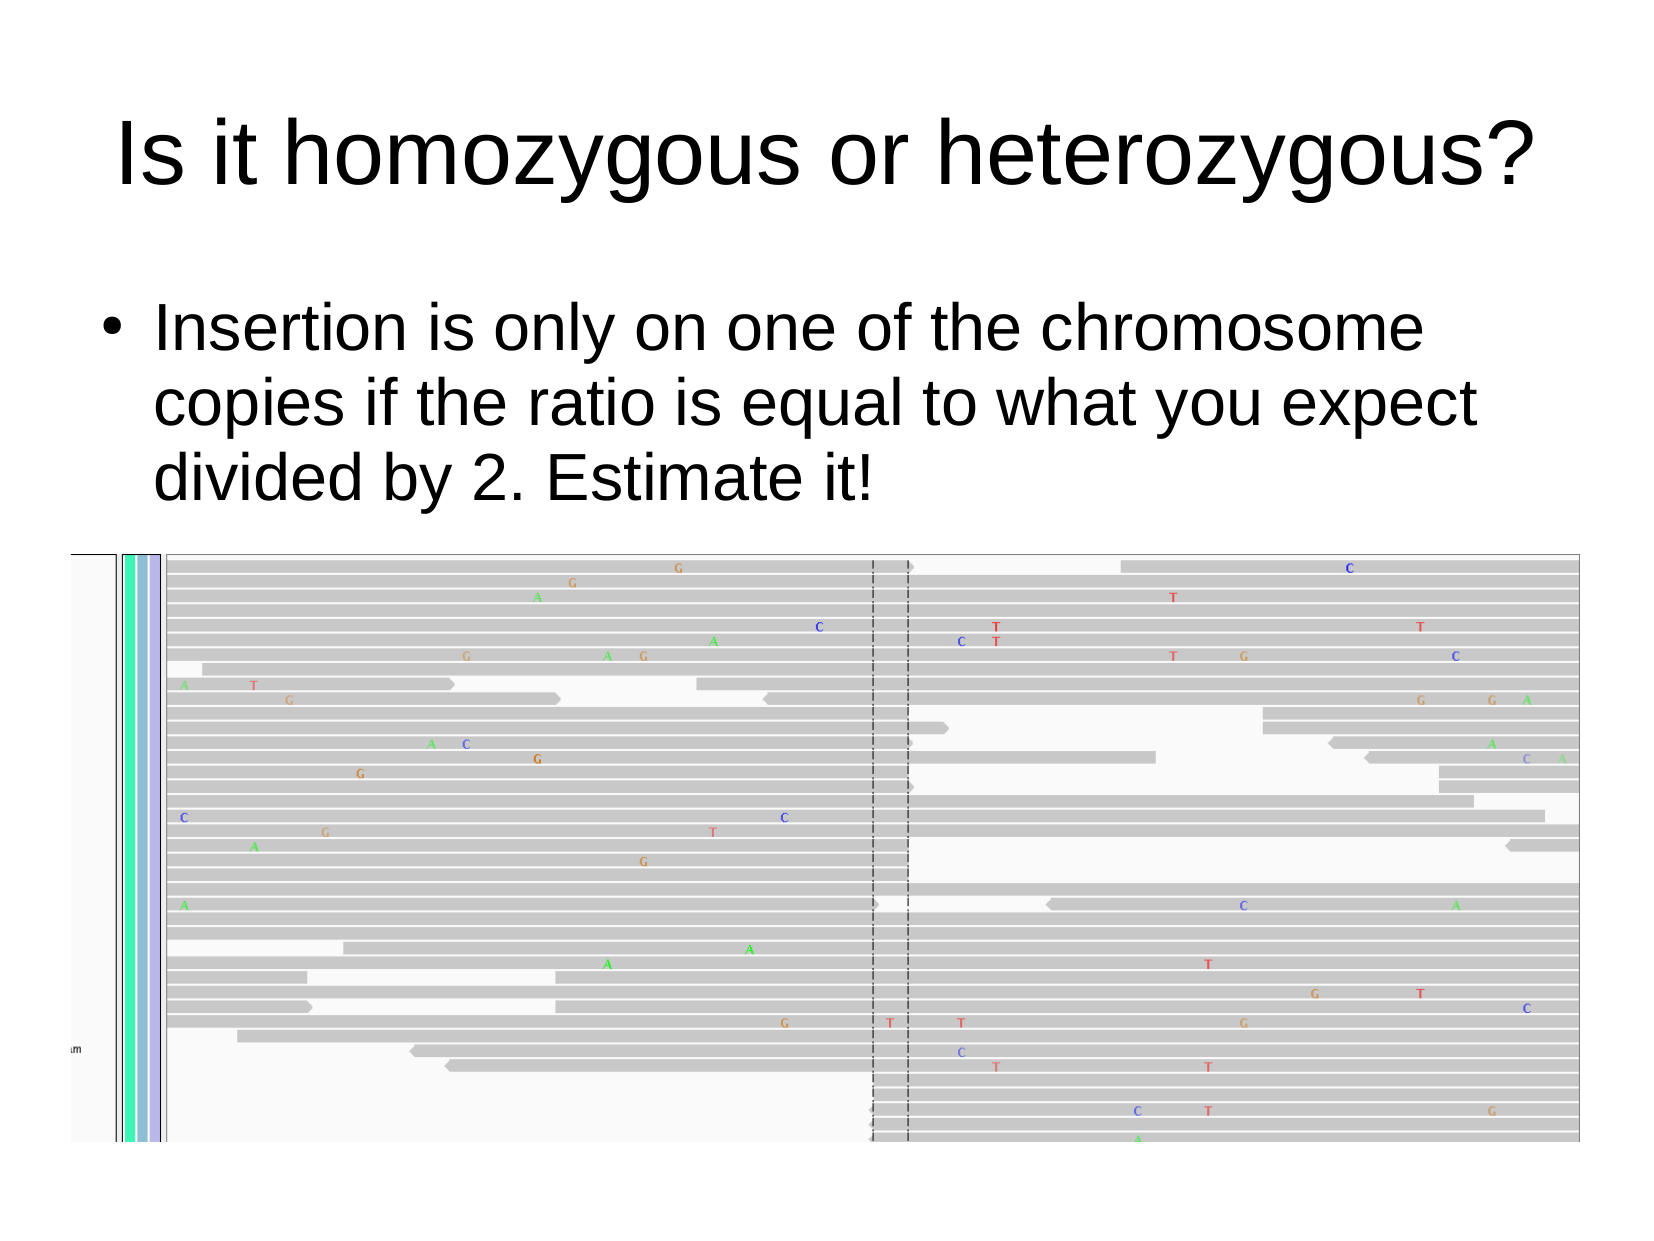

# Is it homozygous or heterozygous?
Insertion is only on one of the chromosome copies if the ratio is equal to what you expect divided by 2. Estimate it!